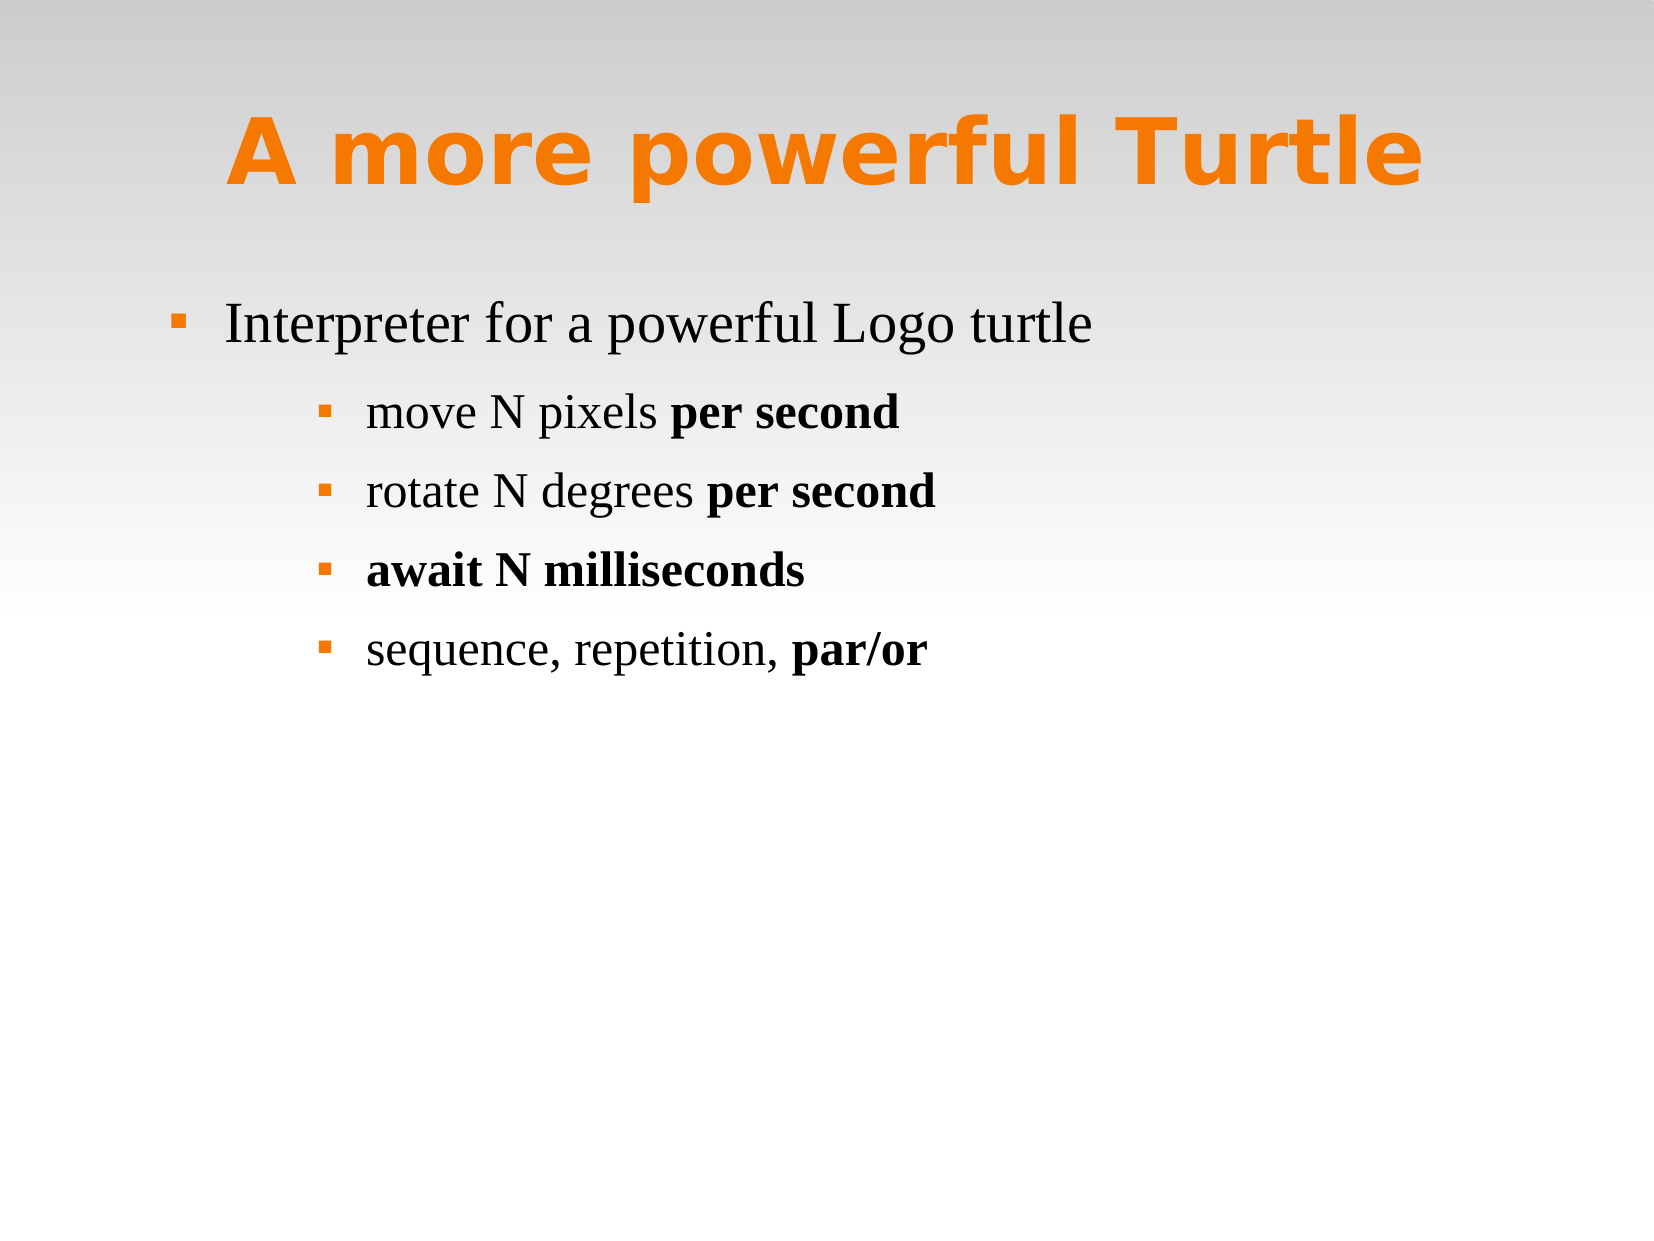

# A more powerful Turtle
Interpreter for a powerful Logo turtle
move N pixels per second
rotate N degrees per second
await N milliseconds
sequence, repetition, par/or